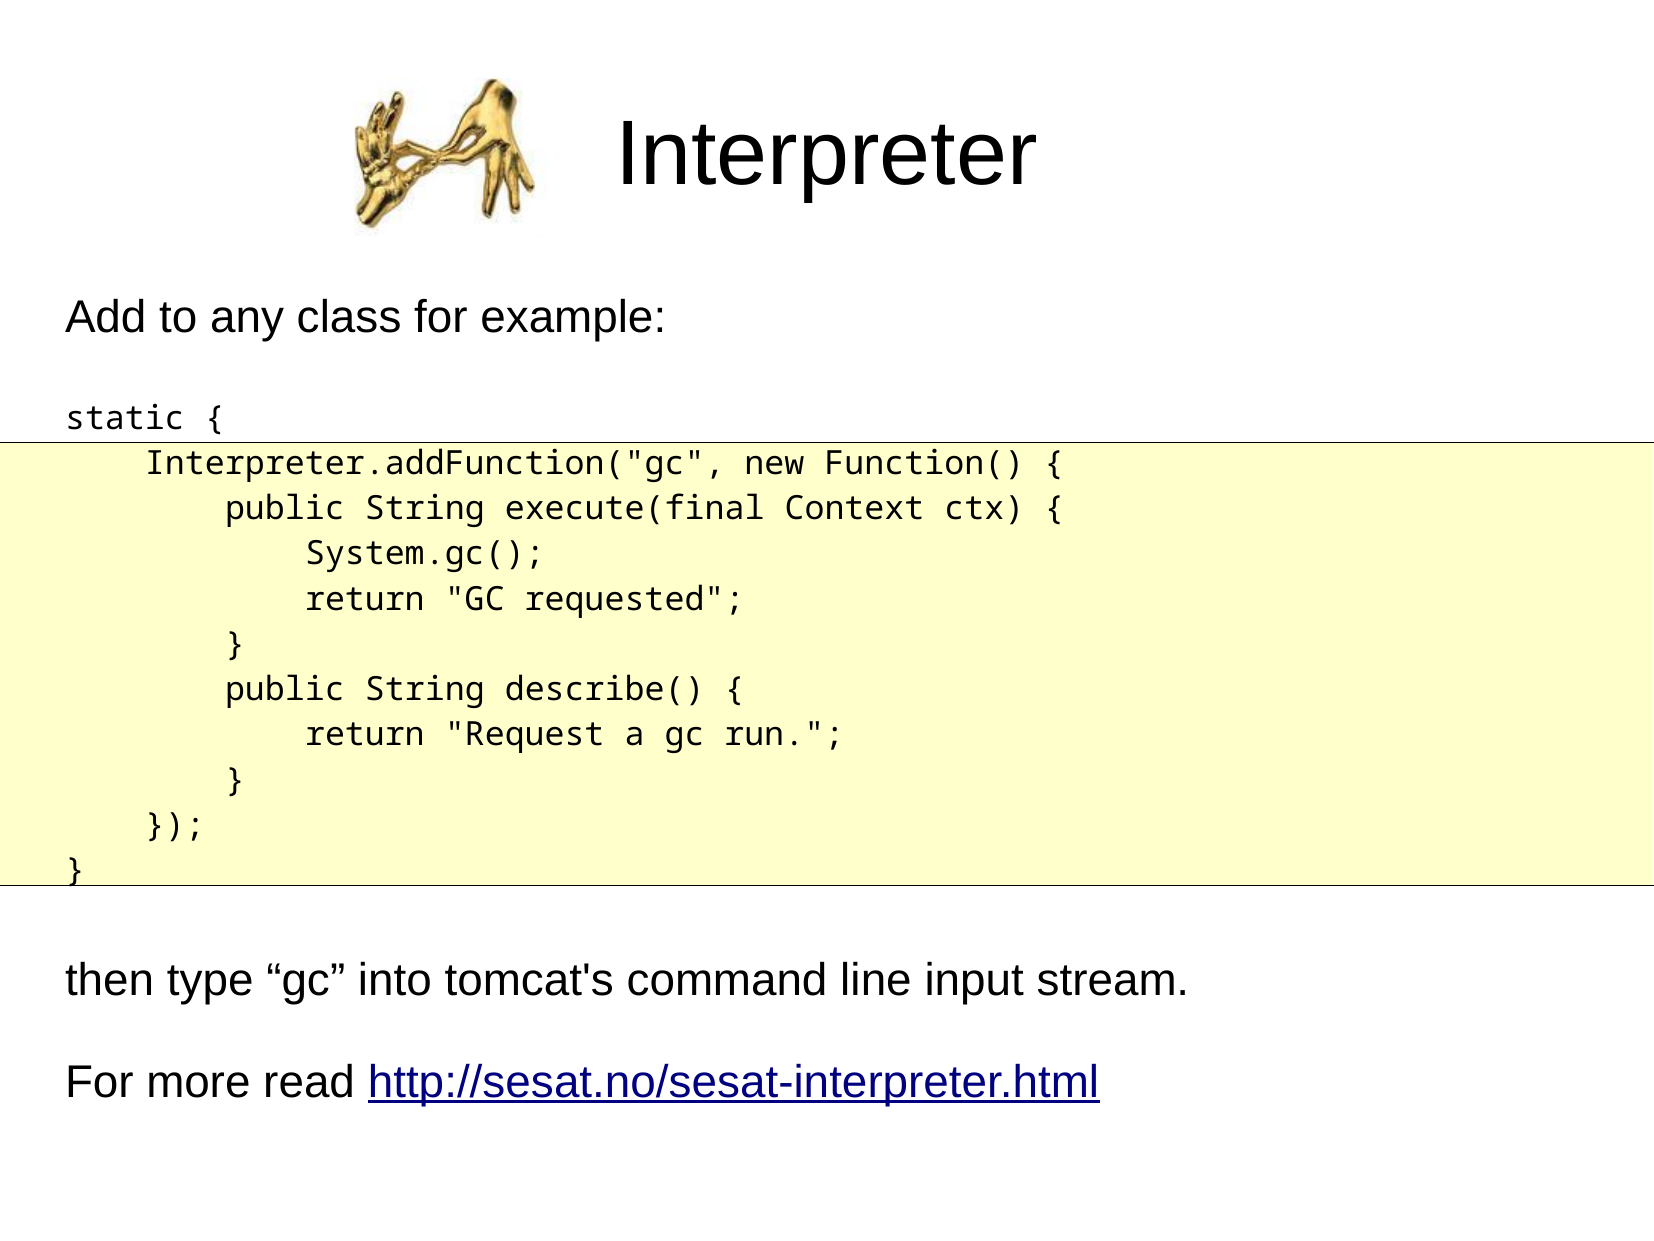

# Interpreter
Add to any class for example:
static {
 Interpreter.addFunction("gc", new Function() {
 public String execute(final Context ctx) {
 System.gc();
 return "GC requested";
 }
 public String describe() {
 return "Request a gc run.";
 }
 });
}
then type “gc” into tomcat's command line input stream.
For more read http://sesat.no/sesat-interpreter.html